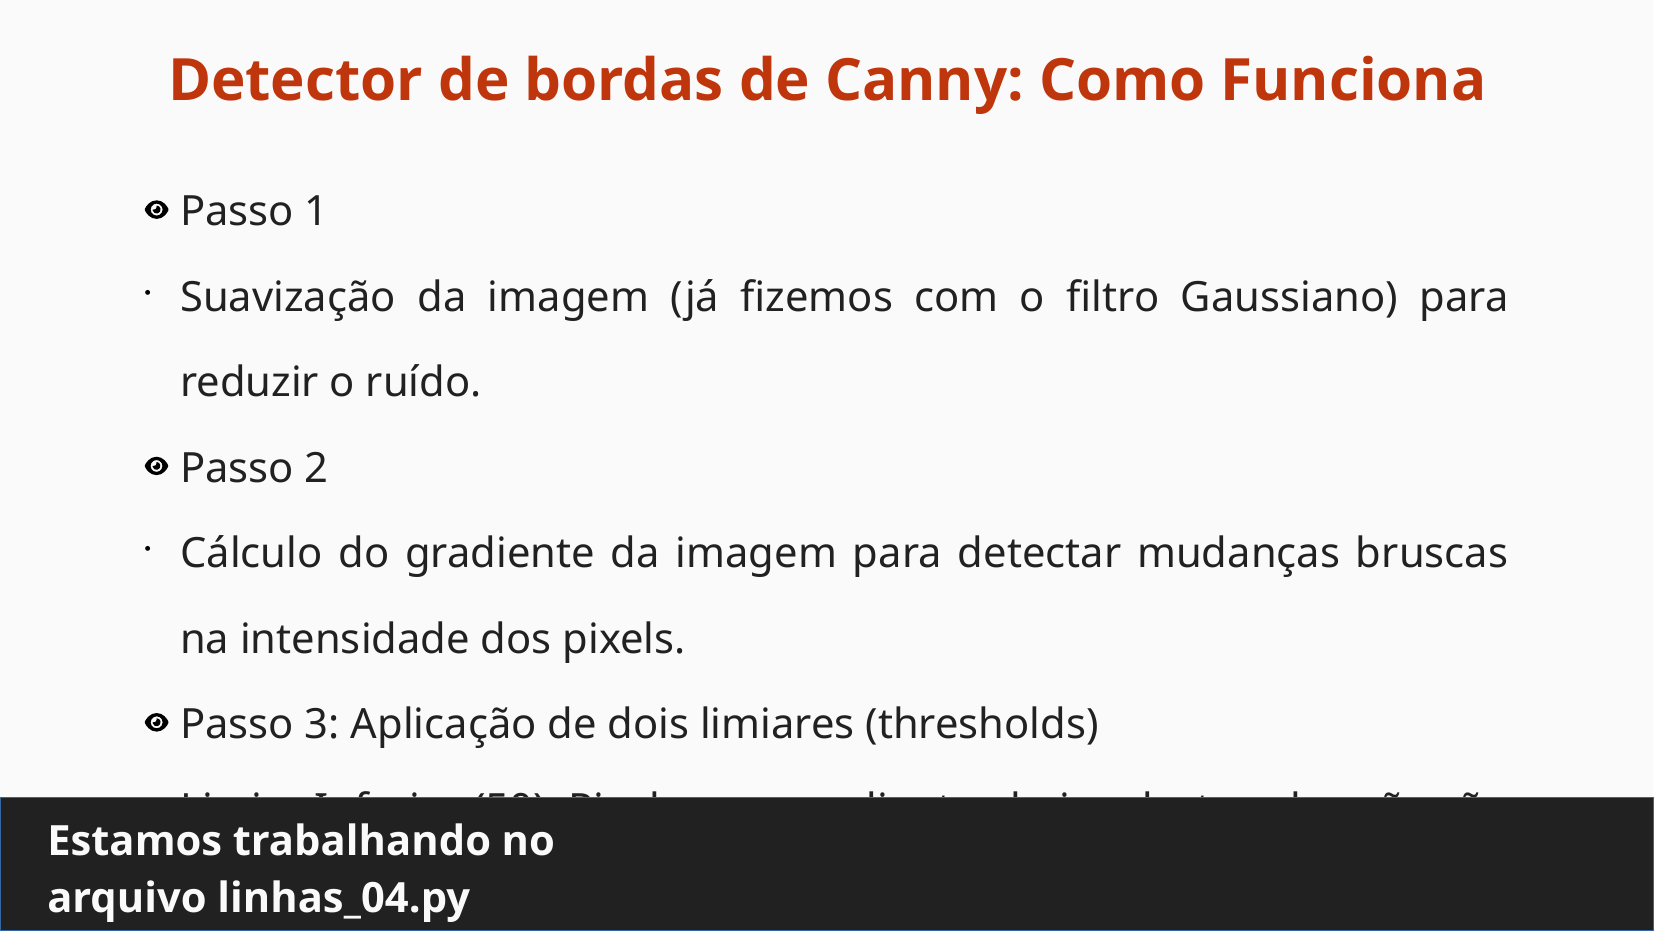

Detector de bordas de Canny: Como Funciona
# Passo 1
Suavização da imagem (já fizemos com o filtro Gaussiano) para reduzir o ruído.
Passo 2
Cálculo do gradiente da imagem para detectar mudanças bruscas na intensidade dos pixels.
Passo 3: Aplicação de dois limiares (thresholds)
Limiar Inferior (50): Pixels com gradiente abaixo deste valor não são considerados bordas.
Limiar Superior (150): Pixels com gradiente acima deste valor são considerados bordas fortes.
Passo 4
Conexão das bordas, onde bordas fracas conectadas a bordas fortes são preservadas.
Estamos trabalhando no arquivo linhas_04.py